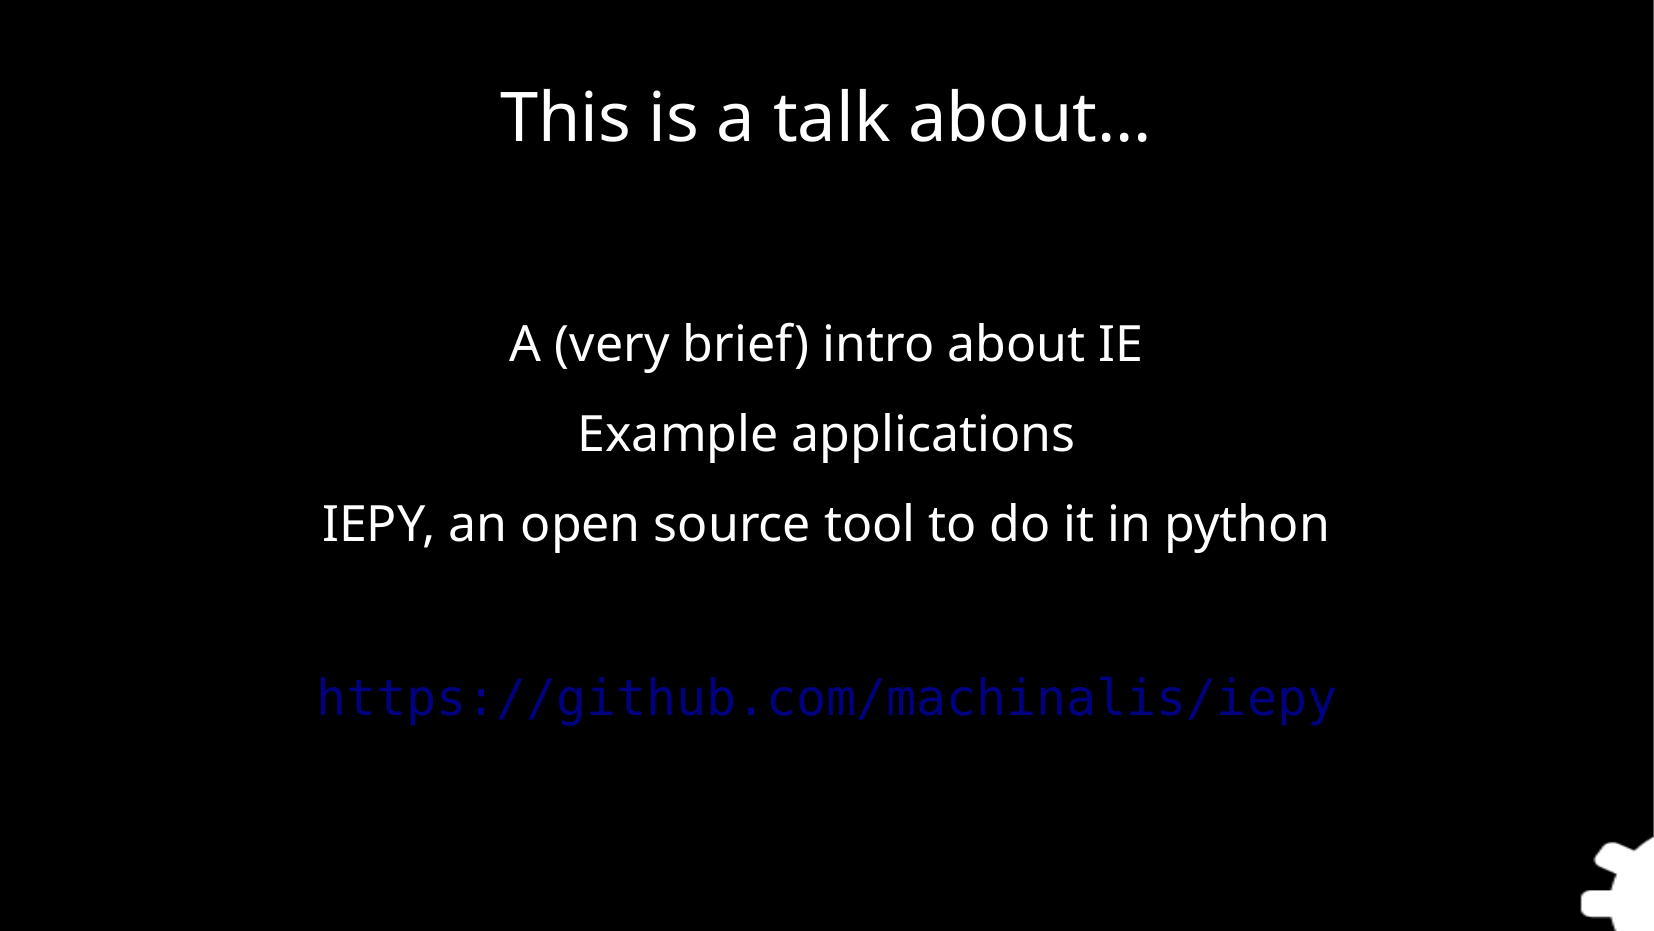

# This is a talk about...
A (very brief) intro about IE
Example applications
IEPY, an open source tool to do it in python
https://github.com/machinalis/iepy